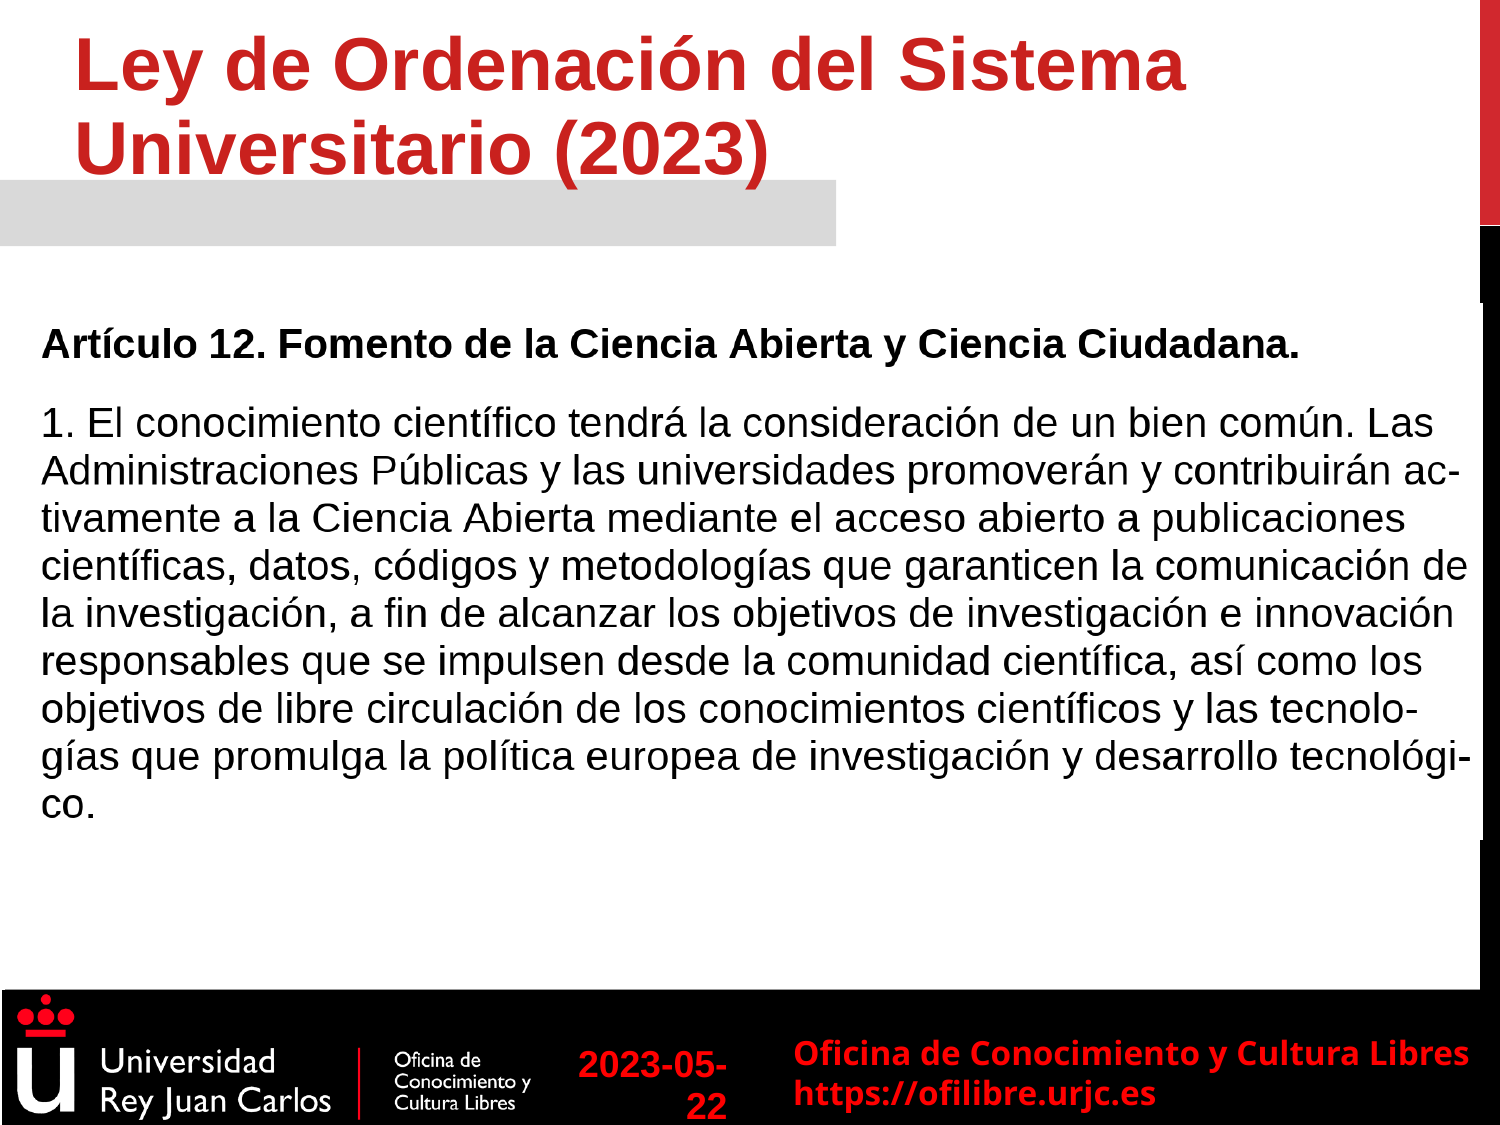

Ley de Ordenación del Sistema Universitario (2023)
#